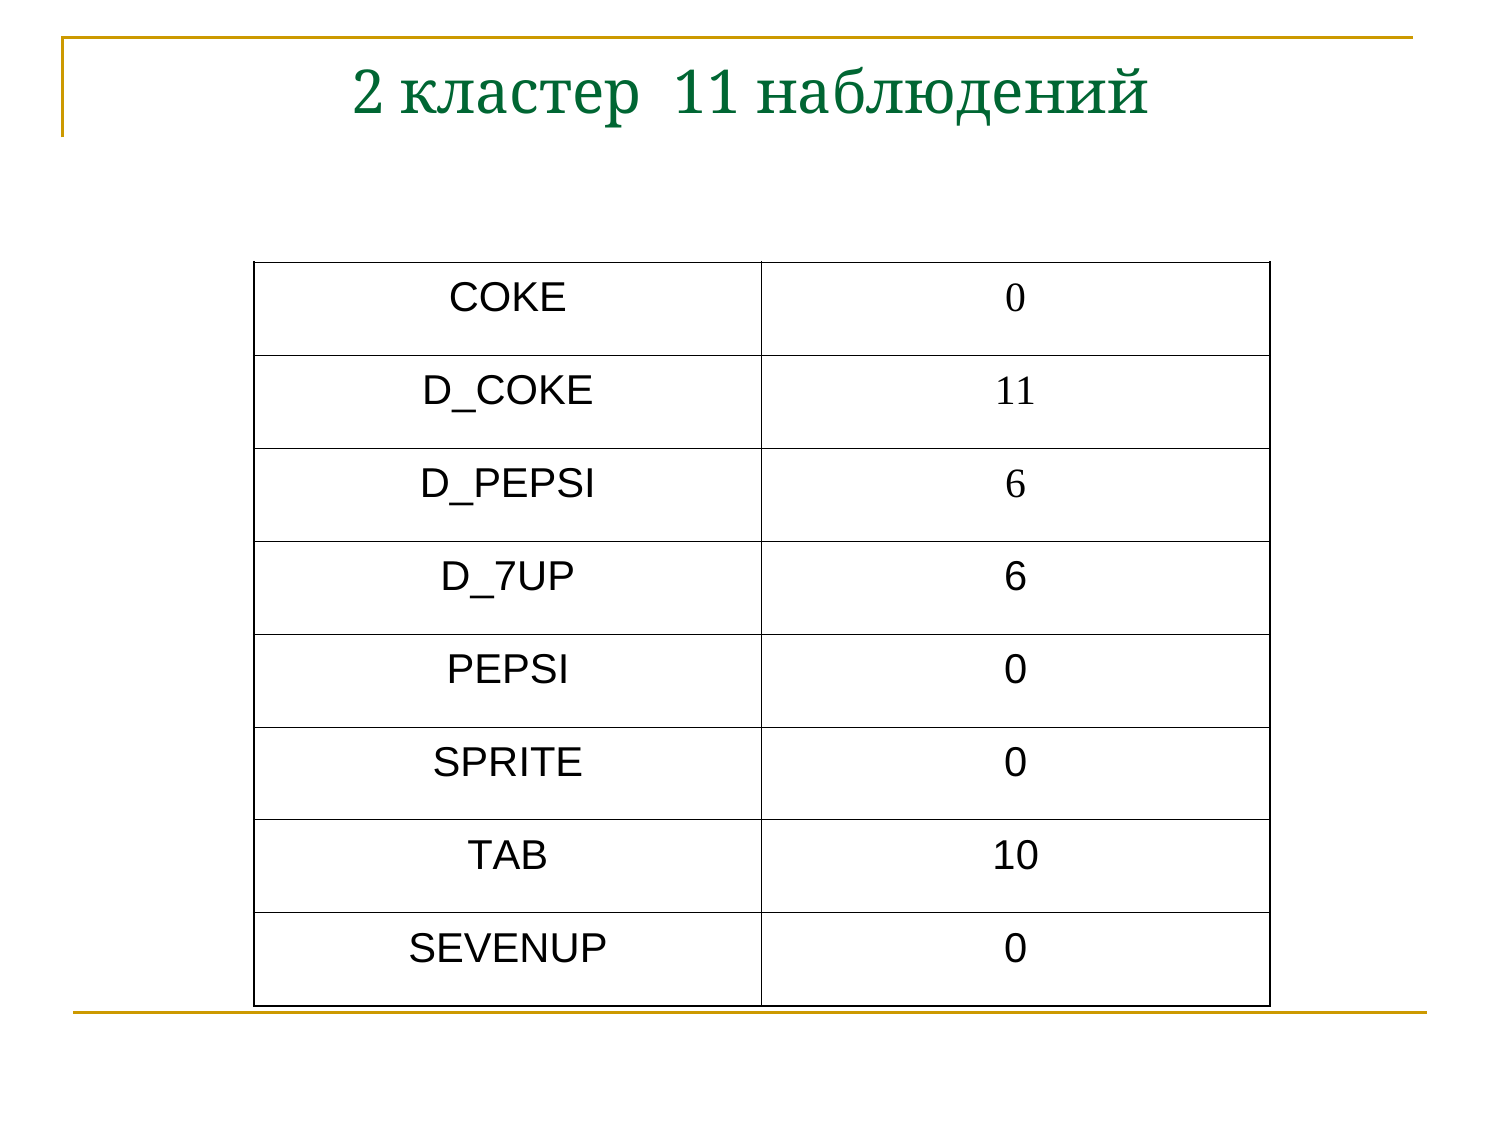

# 2 кластер 11 наблюдений
| COKE | 0 |
| --- | --- |
| D\_COKE | 11 |
| D\_PEPSI | 6 |
| D\_7UP | 6 |
| PEPSI | 0 |
| SPRITE | 0 |
| TAB | 10 |
| SEVENUP | 0 |